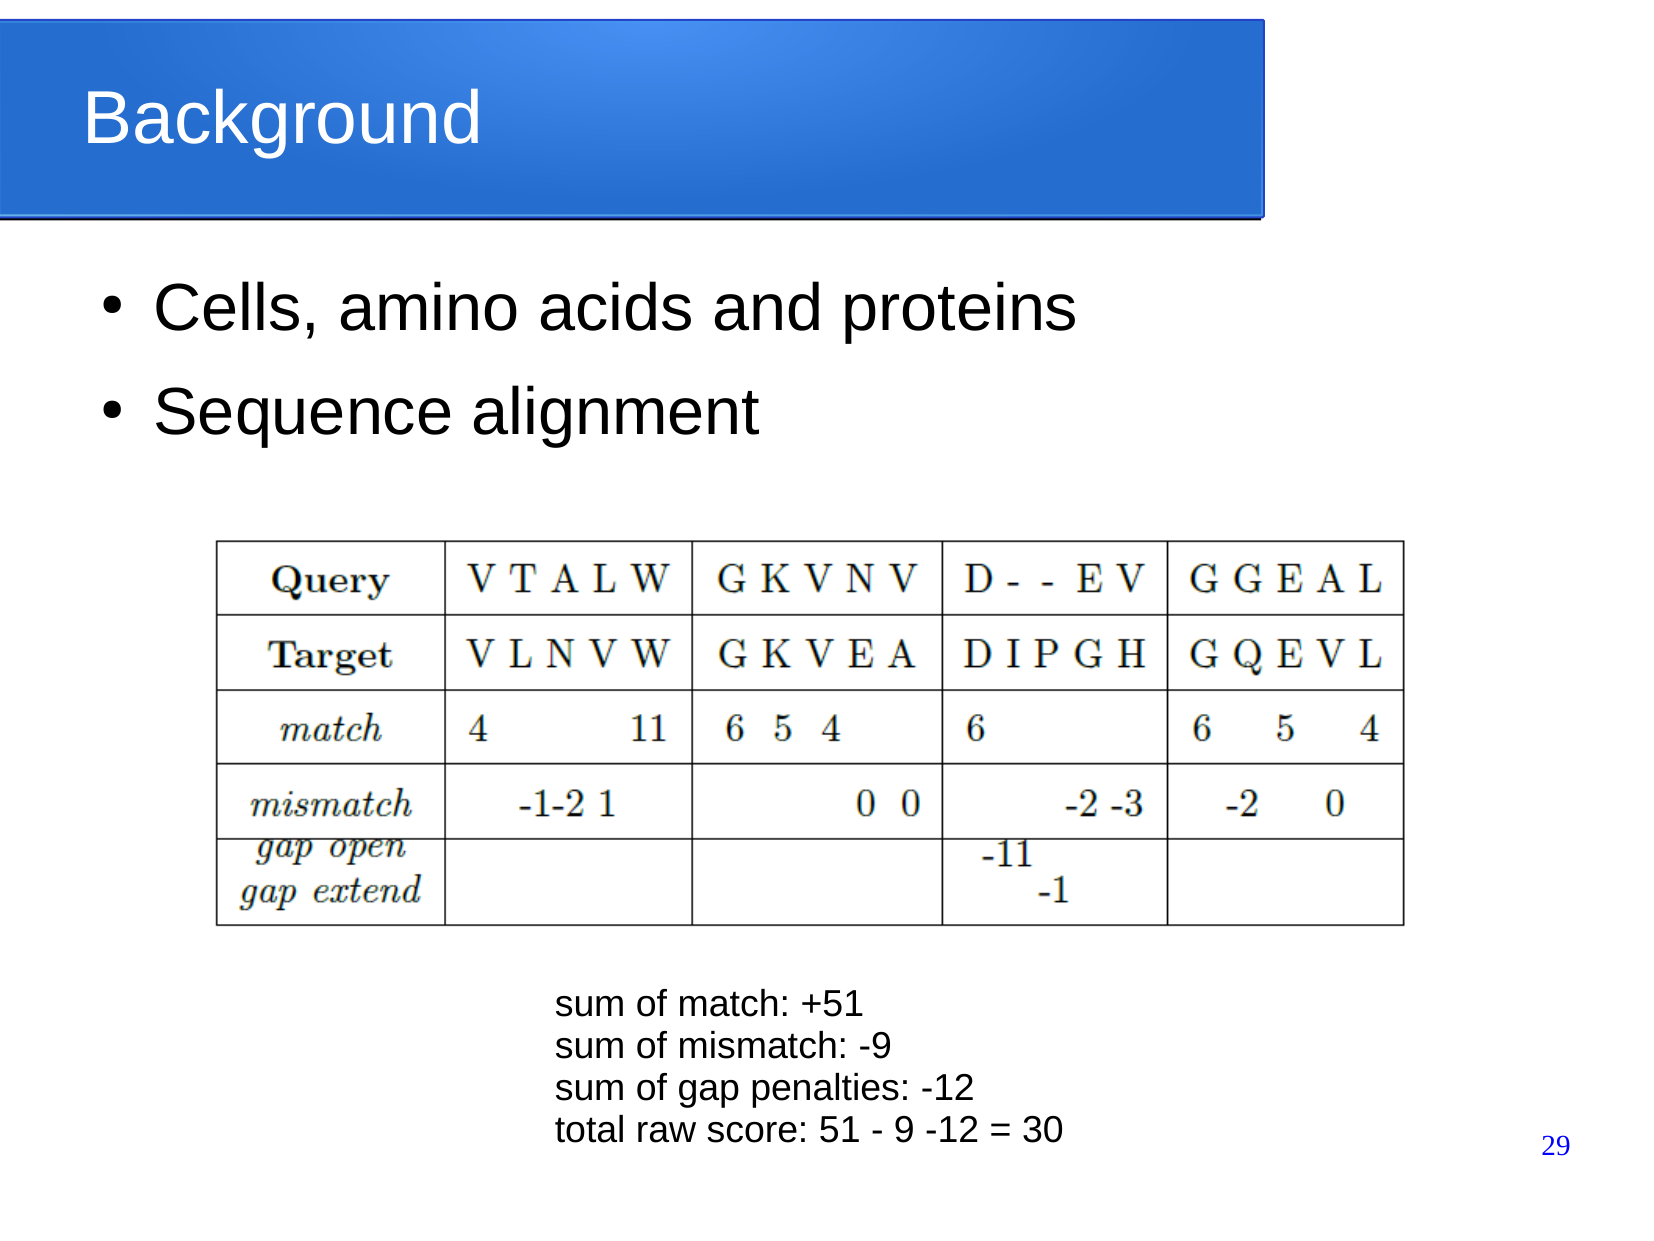

# Background
Cells, amino acids and proteins
Sequence alignment
sum of match: +51
sum of mismatch: -9
sum of gap penalties: -12
total raw score: 51 - 9 -12 = 30
29